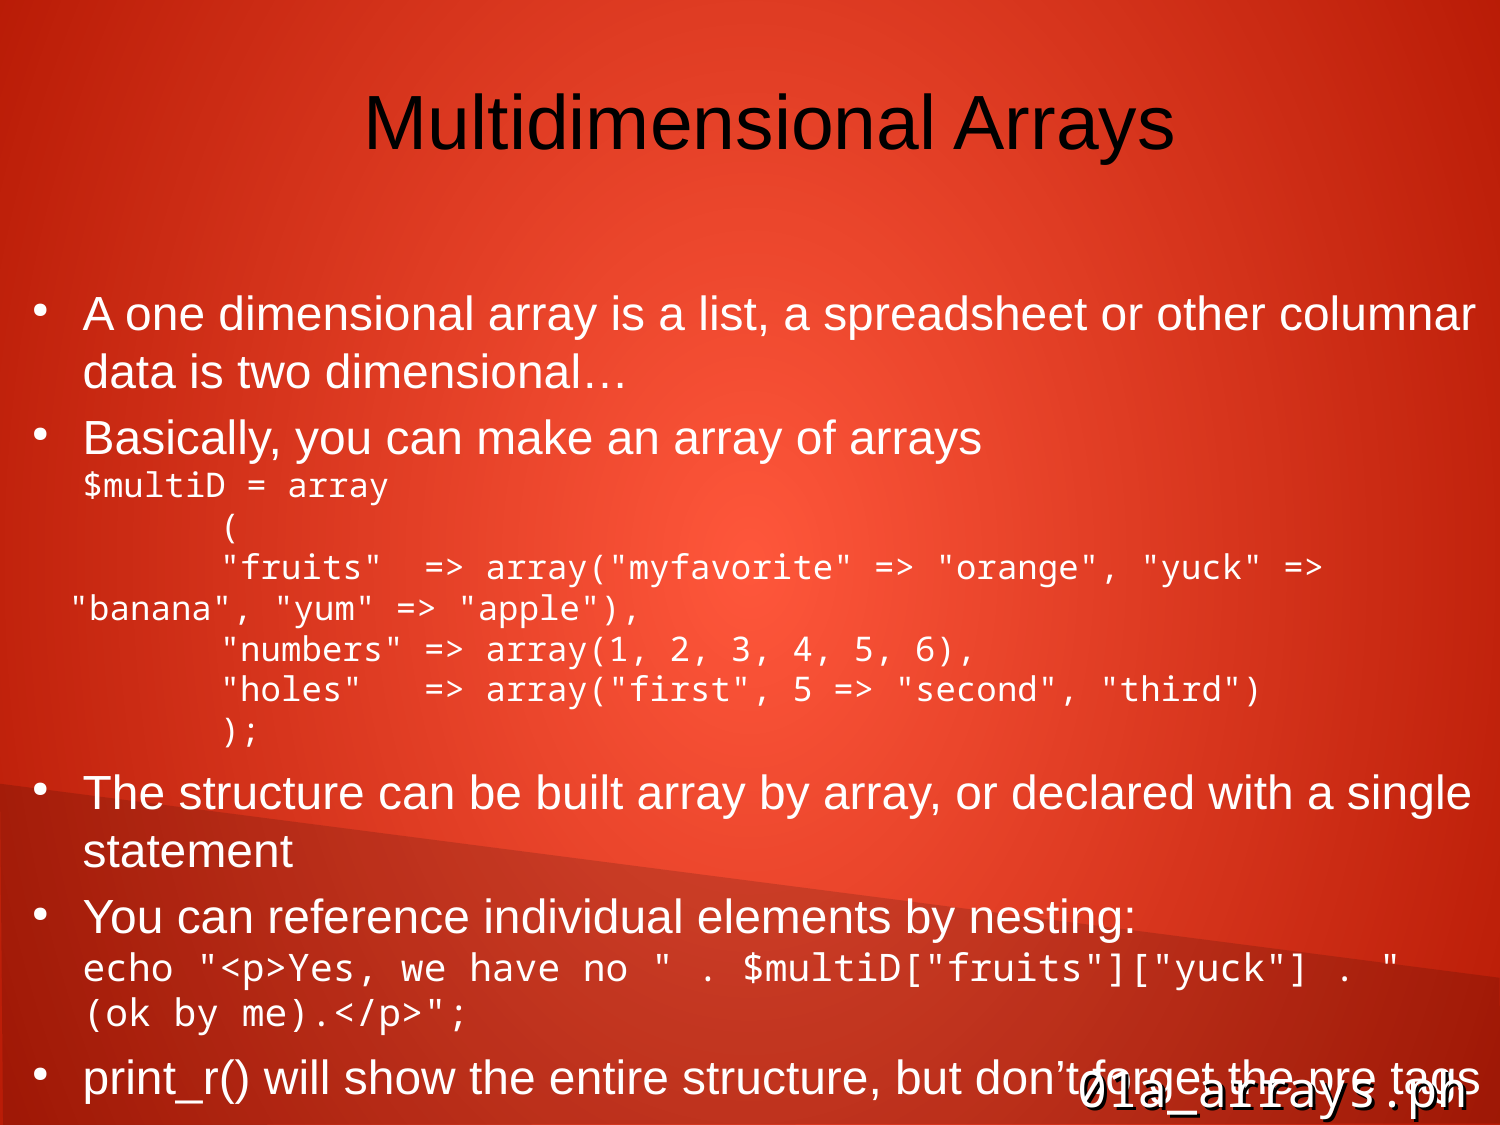

# Multidimensional Arrays
A one dimensional array is a list, a spreadsheet or other columnar data is two dimensional…
Basically, you can make an array of arrays
$multiD = array
 (
 "fruits" => array("myfavorite" => "orange", "yuck" => "banana", "yum" => "apple"),
 "numbers" => array(1, 2, 3, 4, 5, 6),
 "holes" => array("first", 5 => "second", "third")
 );
The structure can be built array by array, or declared with a single statement
You can reference individual elements by nesting:
echo "<p>Yes, we have no " . $multiD["fruits"]["yuck"] . " (ok by me).</p>";
print_r() will show the entire structure, but don’t forget the pre tags
01a_arrays.php